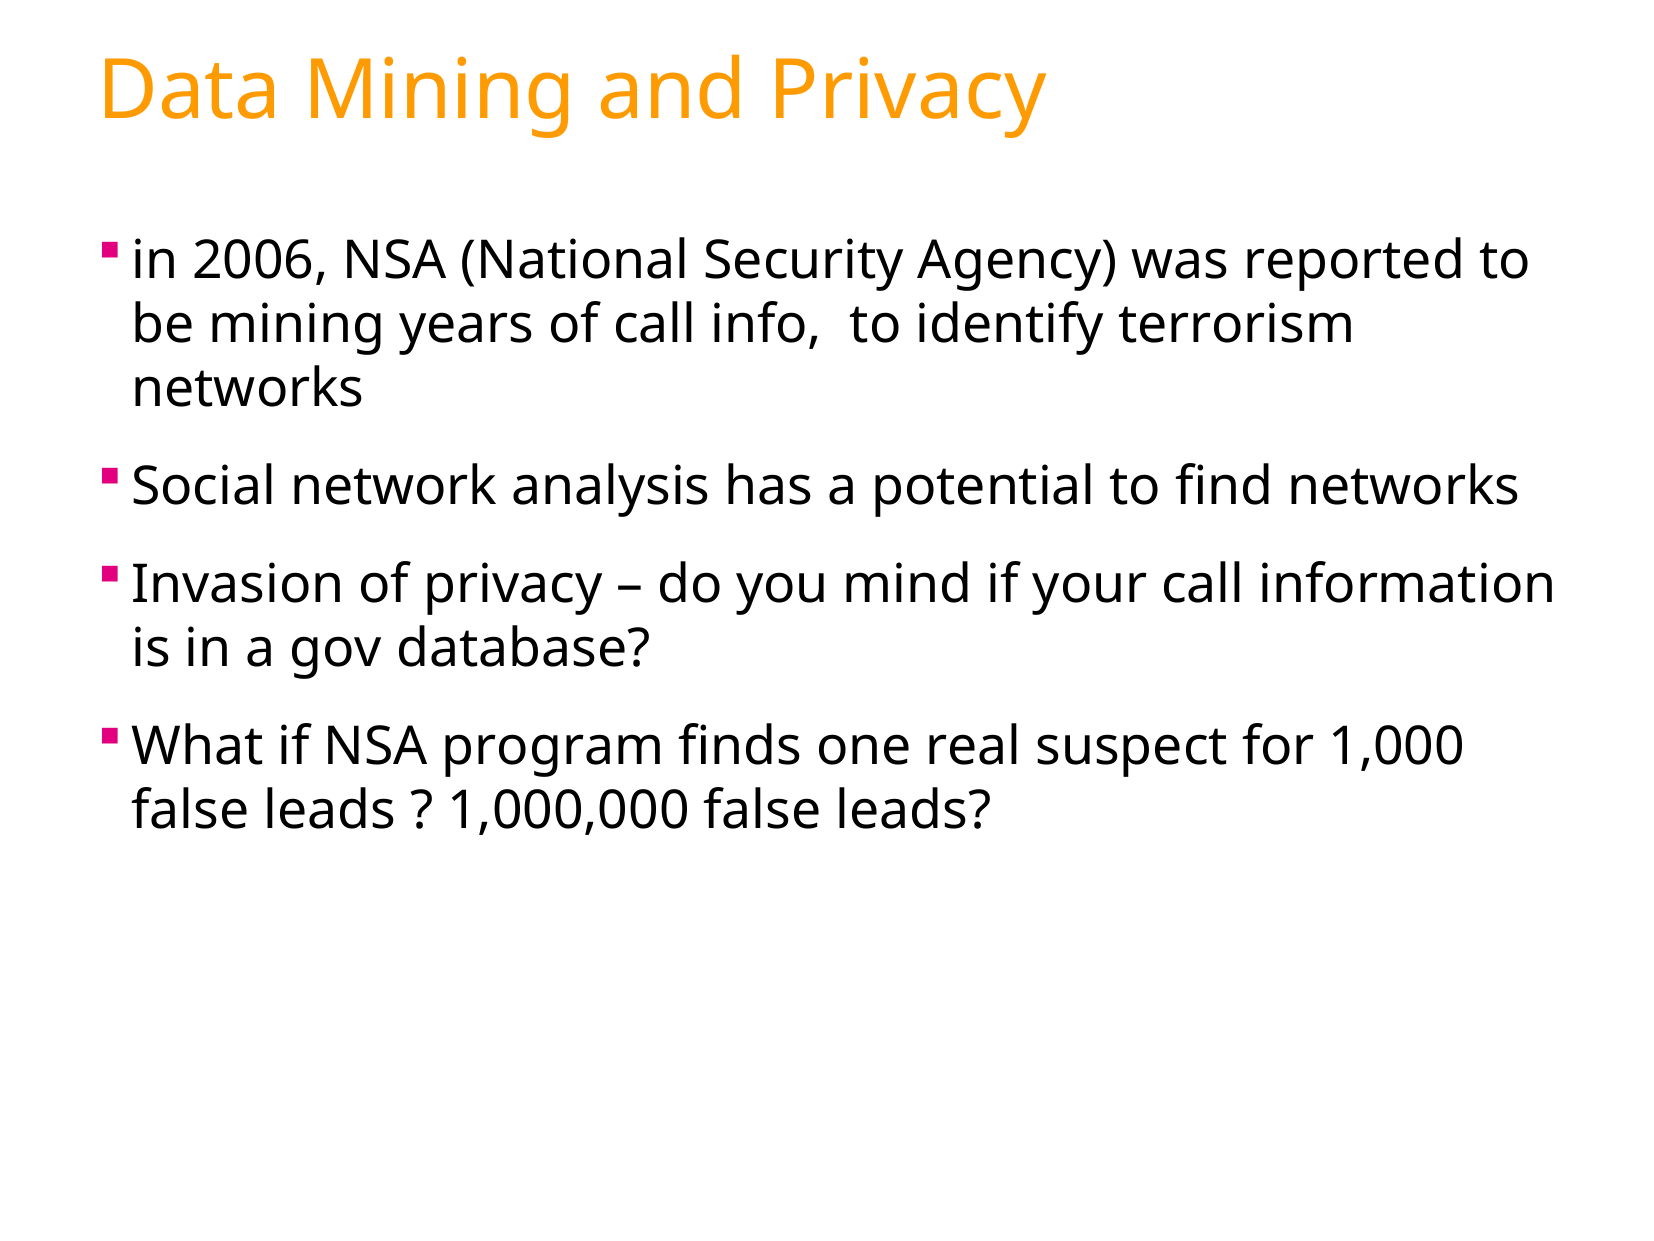

# Data Mining and Privacy
in 2006, NSA (National Security Agency) was reported to be mining years of call info, to identify terrorism networks
Social network analysis has a potential to find networks
Invasion of privacy – do you mind if your call information is in a gov database?
What if NSA program finds one real suspect for 1,000 false leads ? 1,000,000 false leads?